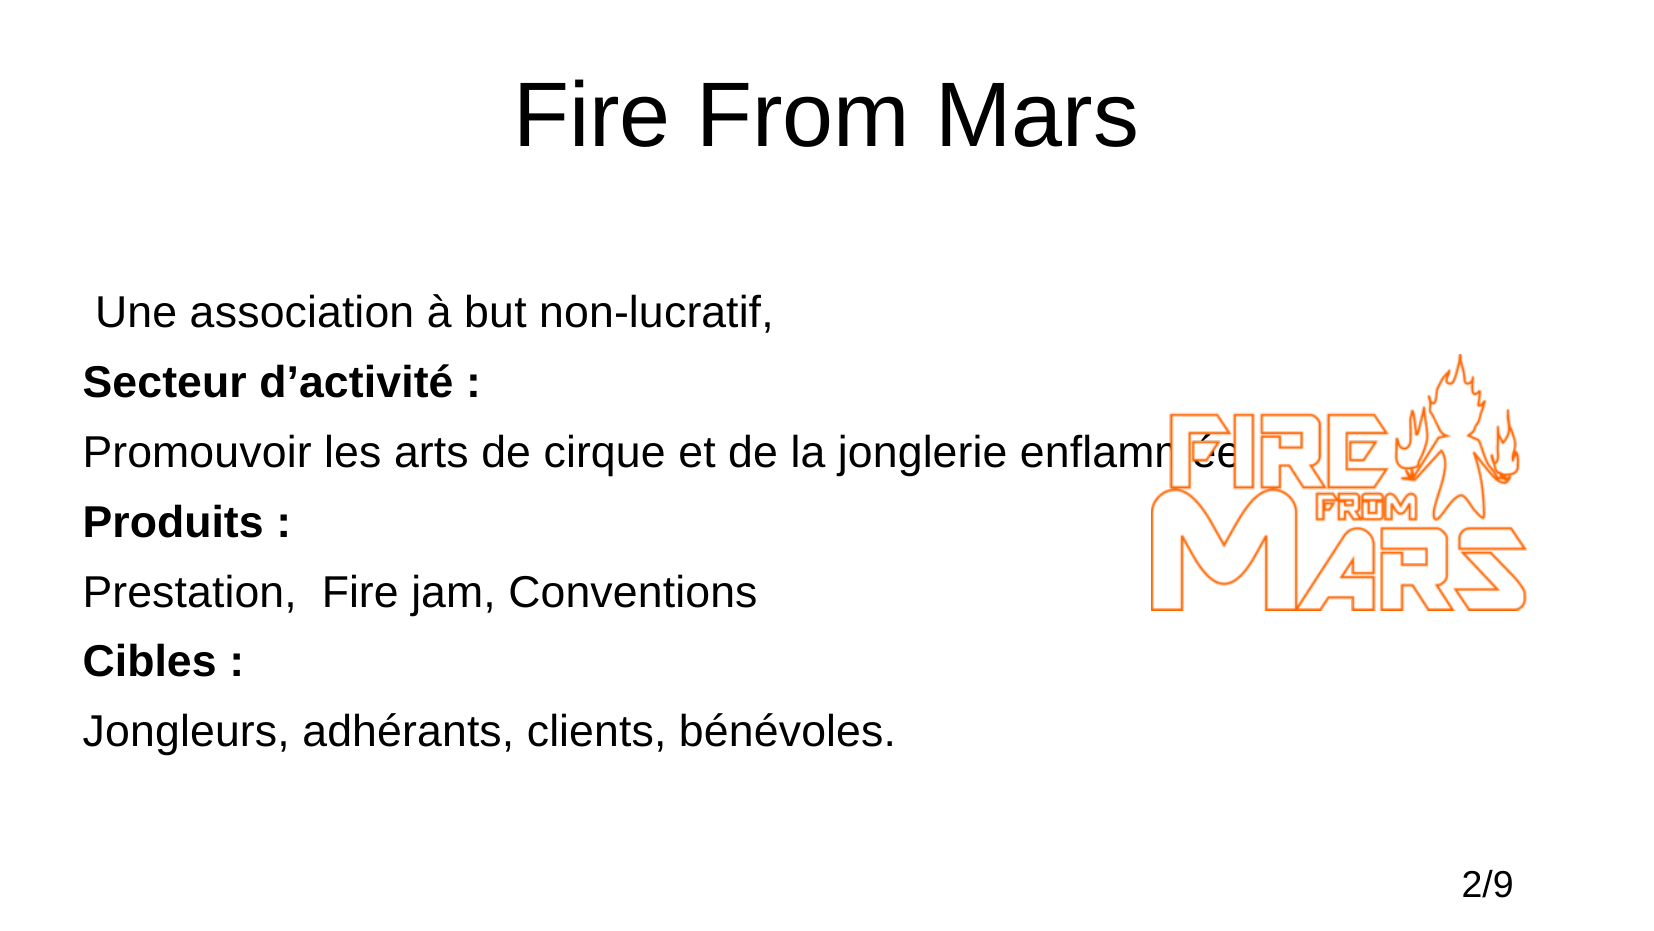

# Fire From Mars
 Une association à but non-lucratif,
Secteur d’activité :
Promouvoir les arts de cirque et de la jonglerie enflammée
Produits :
Prestation, Fire jam, Conventions
Cibles :
Jongleurs, adhérants, clients, bénévoles.
2/9